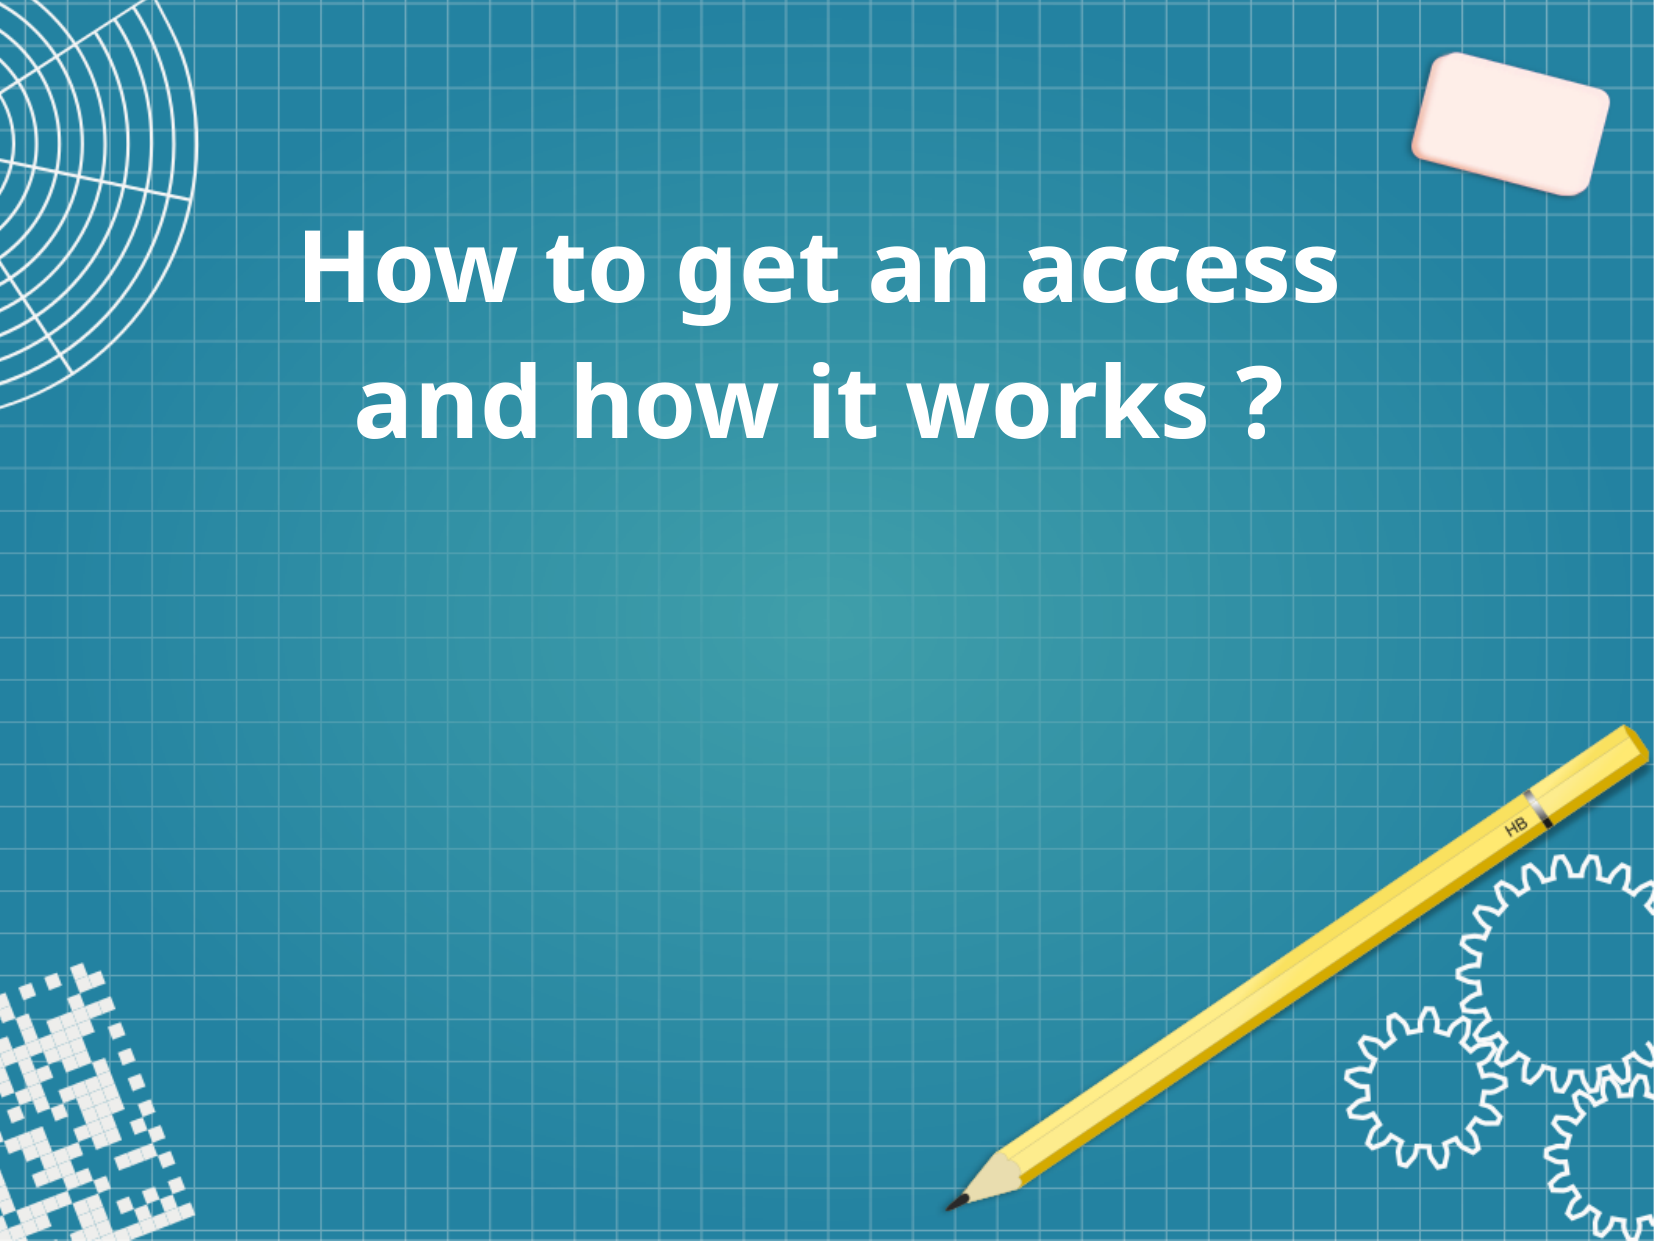

# How to get an access and how it works ?